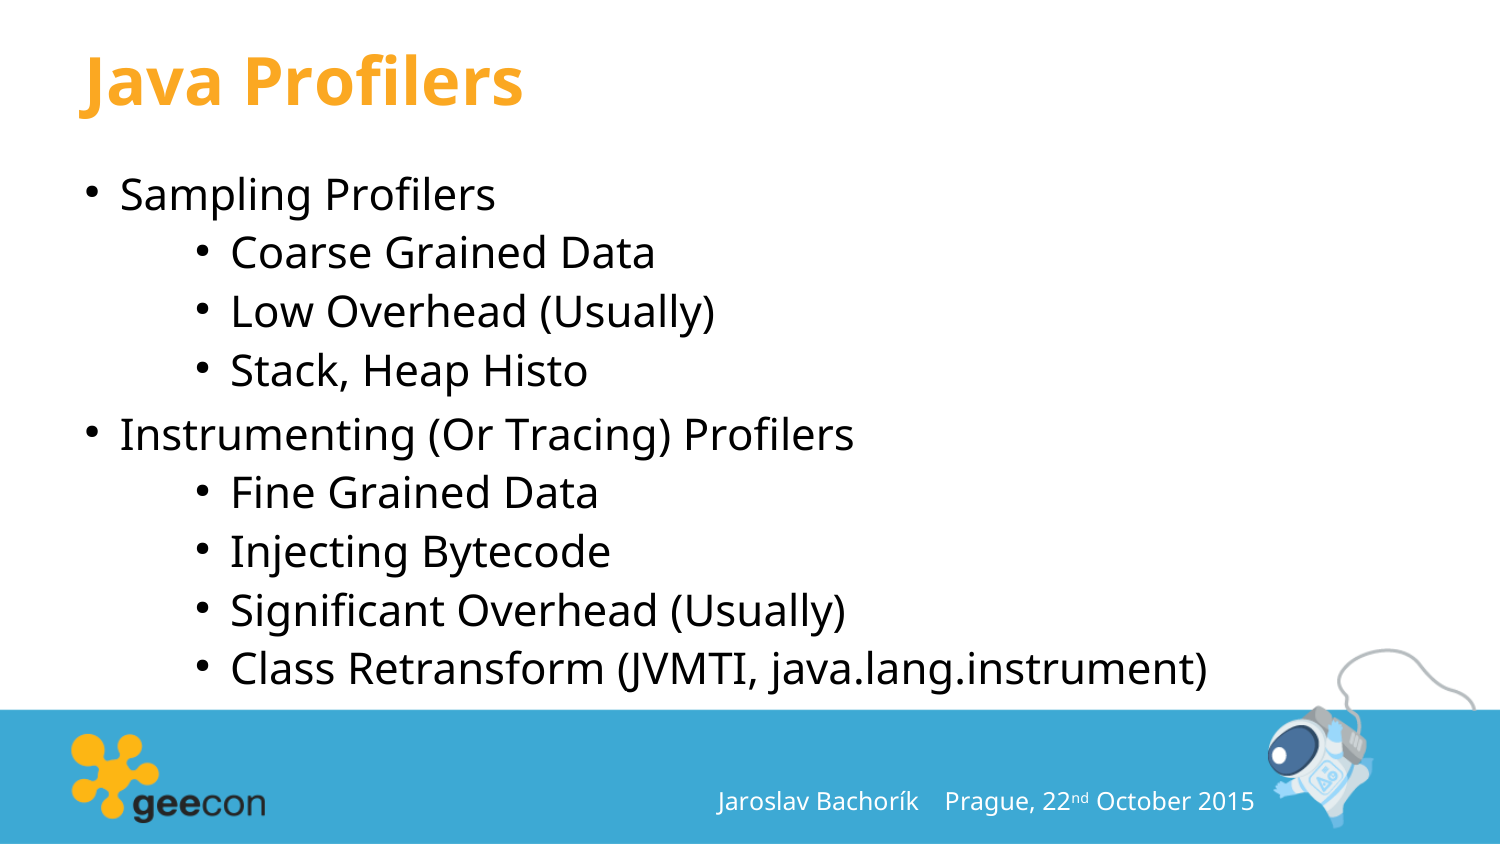

# Java Profilers
Sampling Profilers
Coarse Grained Data
Low Overhead (Usually)
Stack, Heap Histo
Instrumenting (Or Tracing) Profilers
Fine Grained Data
Injecting Bytecode
Significant Overhead (Usually)
Class Retransform (JVMTI, java.lang.instrument)
Jaroslav Bachorík Prague, 22nd October 2015